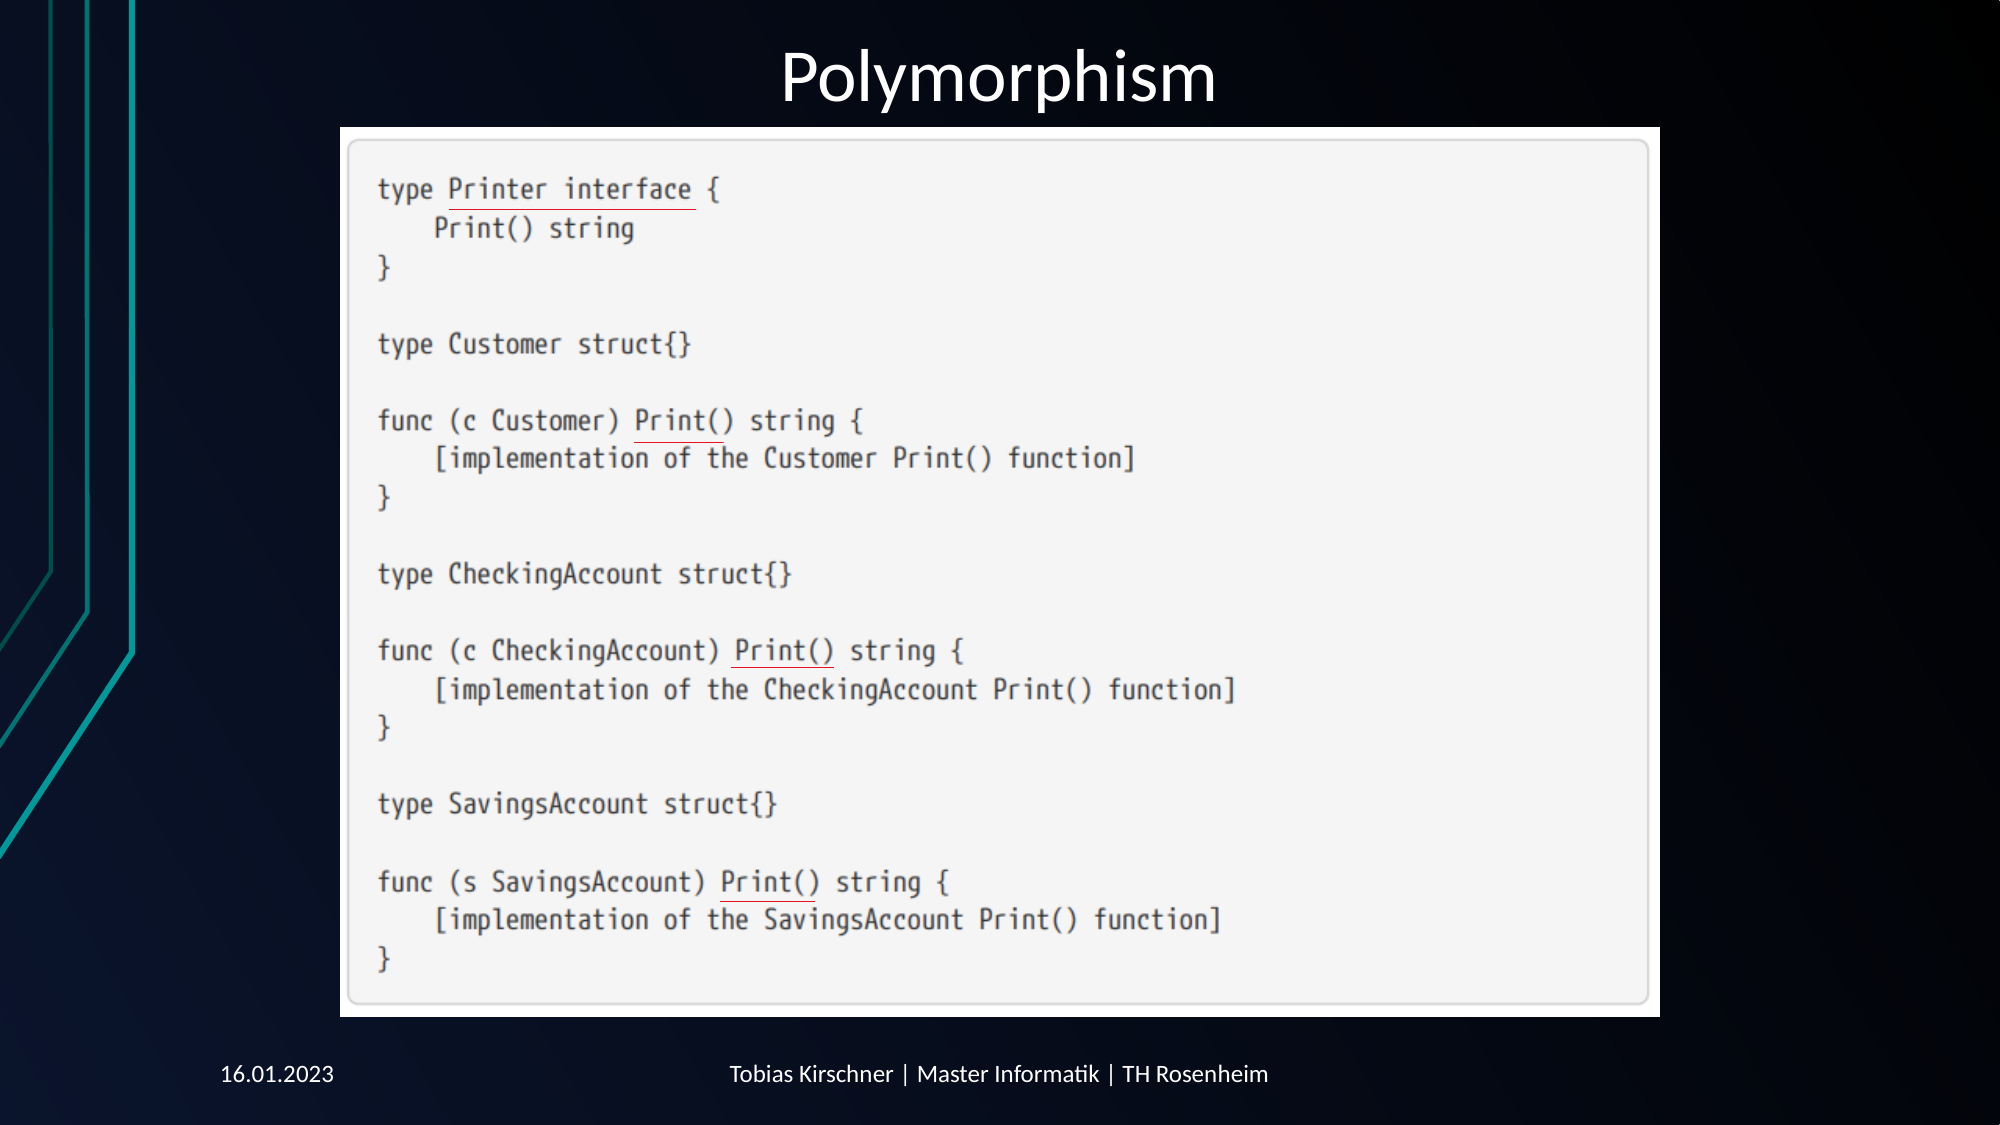

# Polymorphism
16.01.2023
Tobias Kirschner | Master Informatik | TH Rosenheim